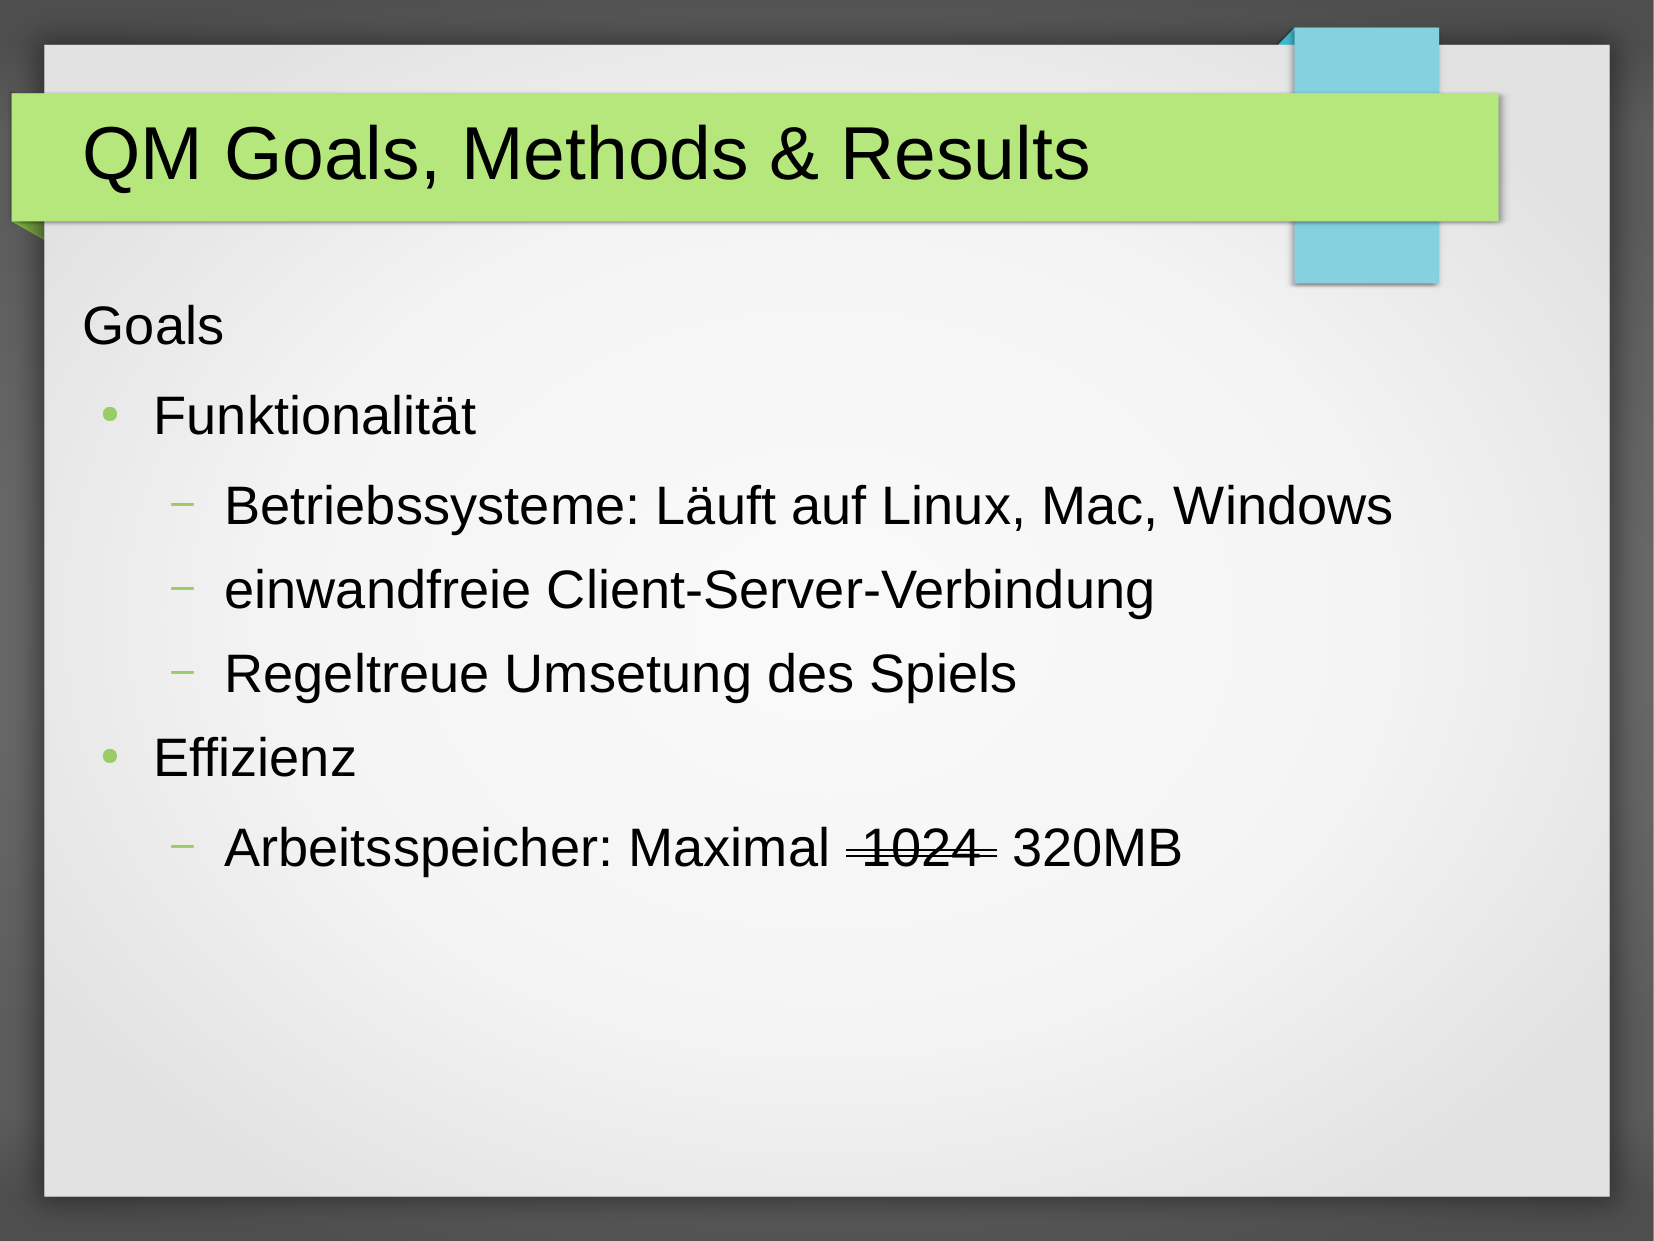

# QM Goals, Methods & Results
Goals
Funktionalität
Betriebssysteme: Läuft auf Linux, Mac, Windows
einwandfreie Client-Server-Verbindung
Regeltreue Umsetung des Spiels
Effizienz
Arbeitsspeicher: Maximal 1024 320MB